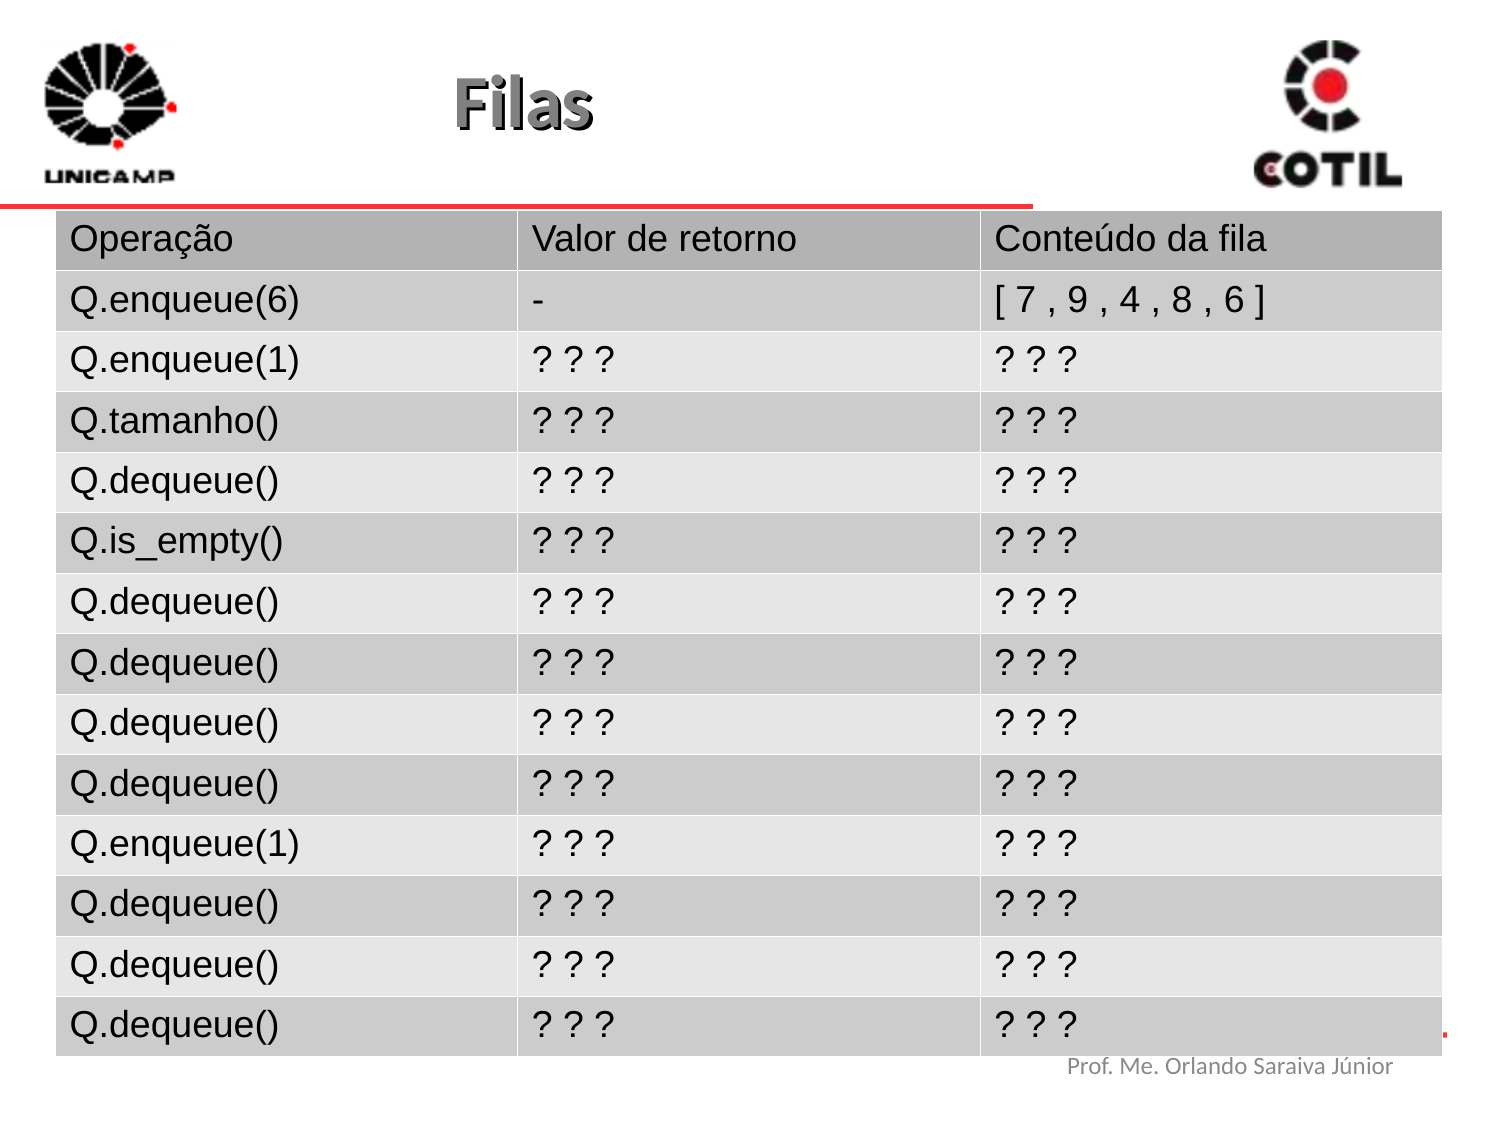

# Filas
| Operação | Valor de retorno | Conteúdo da fila |
| --- | --- | --- |
| Q.enqueue(6) | - | [ 7 , 9 , 4 , 8 , 6 ] |
| Q.enqueue(1) | ? ? ? | ? ? ? |
| Q.tamanho() | ? ? ? | ? ? ? |
| Q.dequeue() | ? ? ? | ? ? ? |
| Q.is\_empty() | ? ? ? | ? ? ? |
| Q.dequeue() | ? ? ? | ? ? ? |
| Q.dequeue() | ? ? ? | ? ? ? |
| Q.dequeue() | ? ? ? | ? ? ? |
| Q.dequeue() | ? ? ? | ? ? ? |
| Q.enqueue(1) | ? ? ? | ? ? ? |
| Q.dequeue() | ? ? ? | ? ? ? |
| Q.dequeue() | ? ? ? | ? ? ? |
| Q.dequeue() | ? ? ? | ? ? ? |